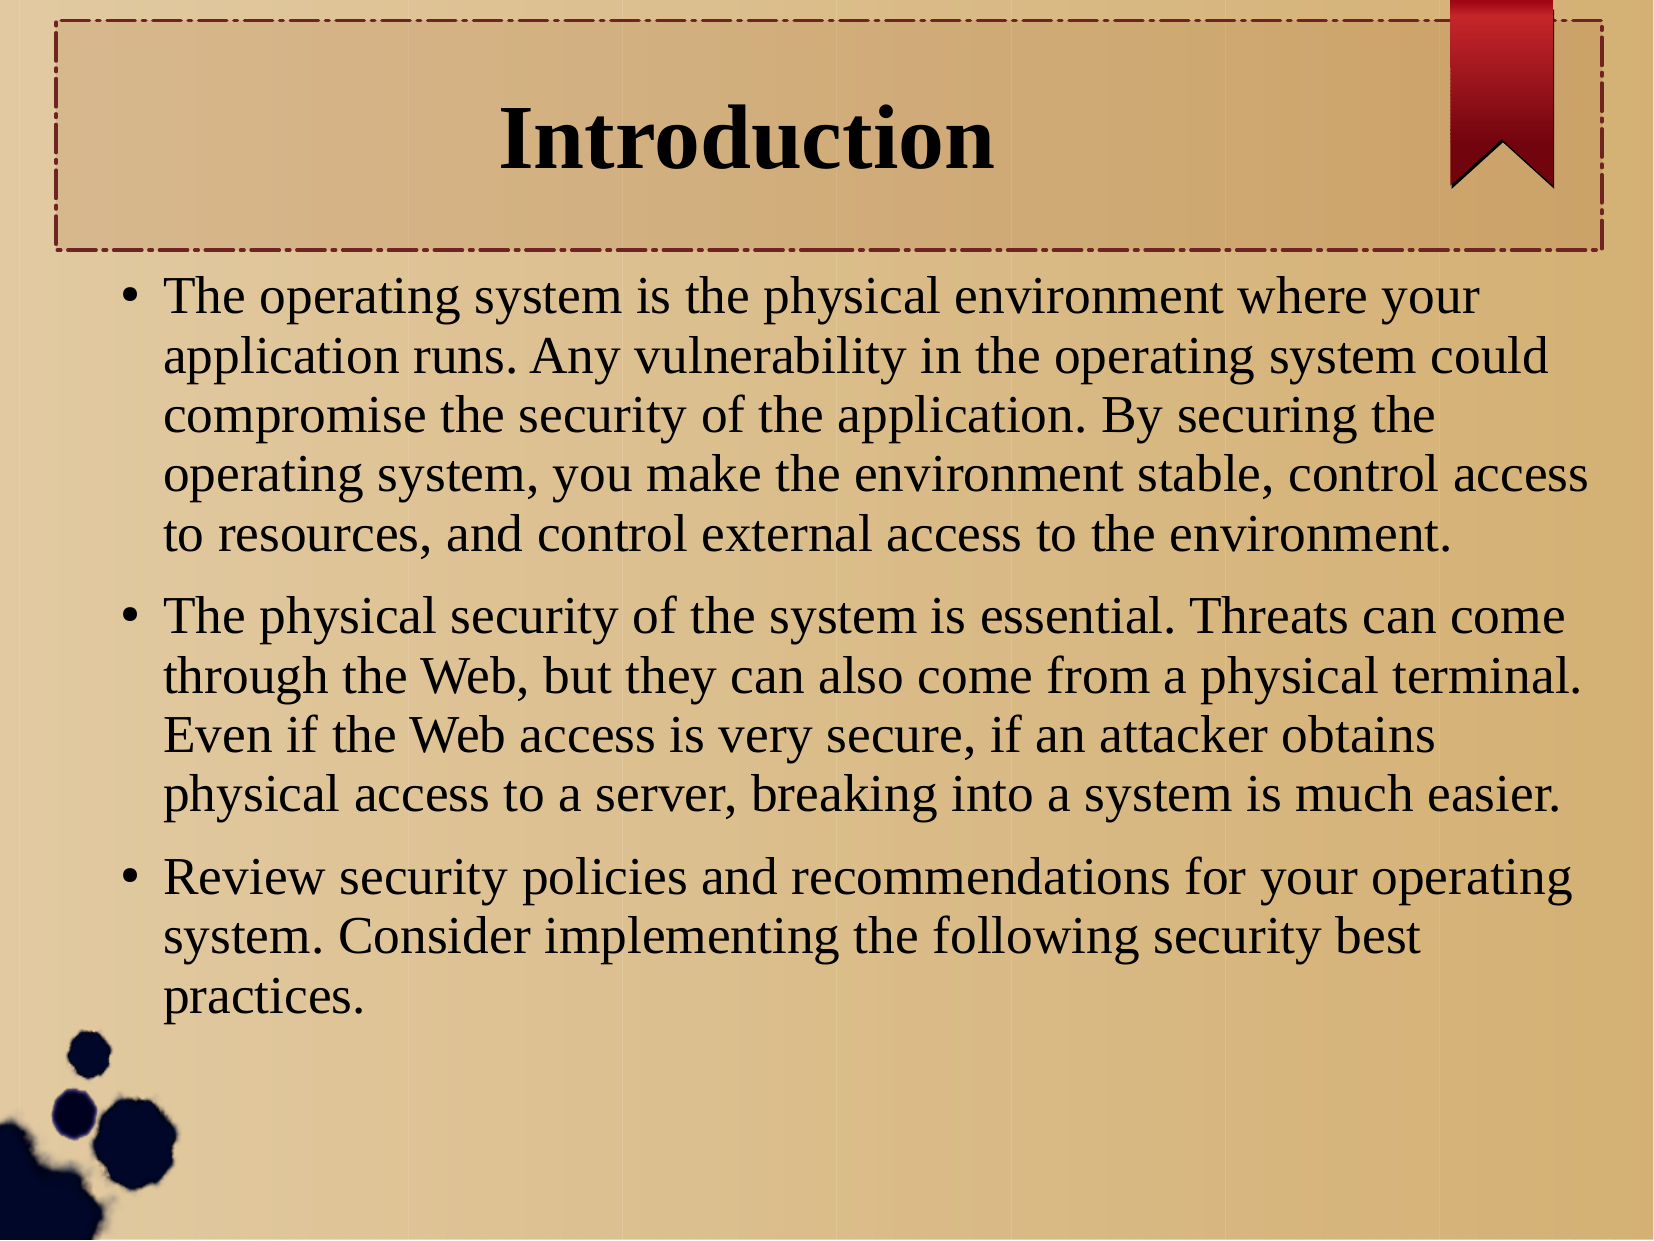

# Introduction
The operating system is the physical environment where your application runs. Any vulnerability in the operating system could compromise the security of the application. By securing the operating system, you make the environment stable, control access to resources, and control external access to the environment.
The physical security of the system is essential. Threats can come through the Web, but they can also come from a physical terminal. Even if the Web access is very secure, if an attacker obtains physical access to a server, breaking into a system is much easier.
Review security policies and recommendations for your operating system. Consider implementing the following security best practices.